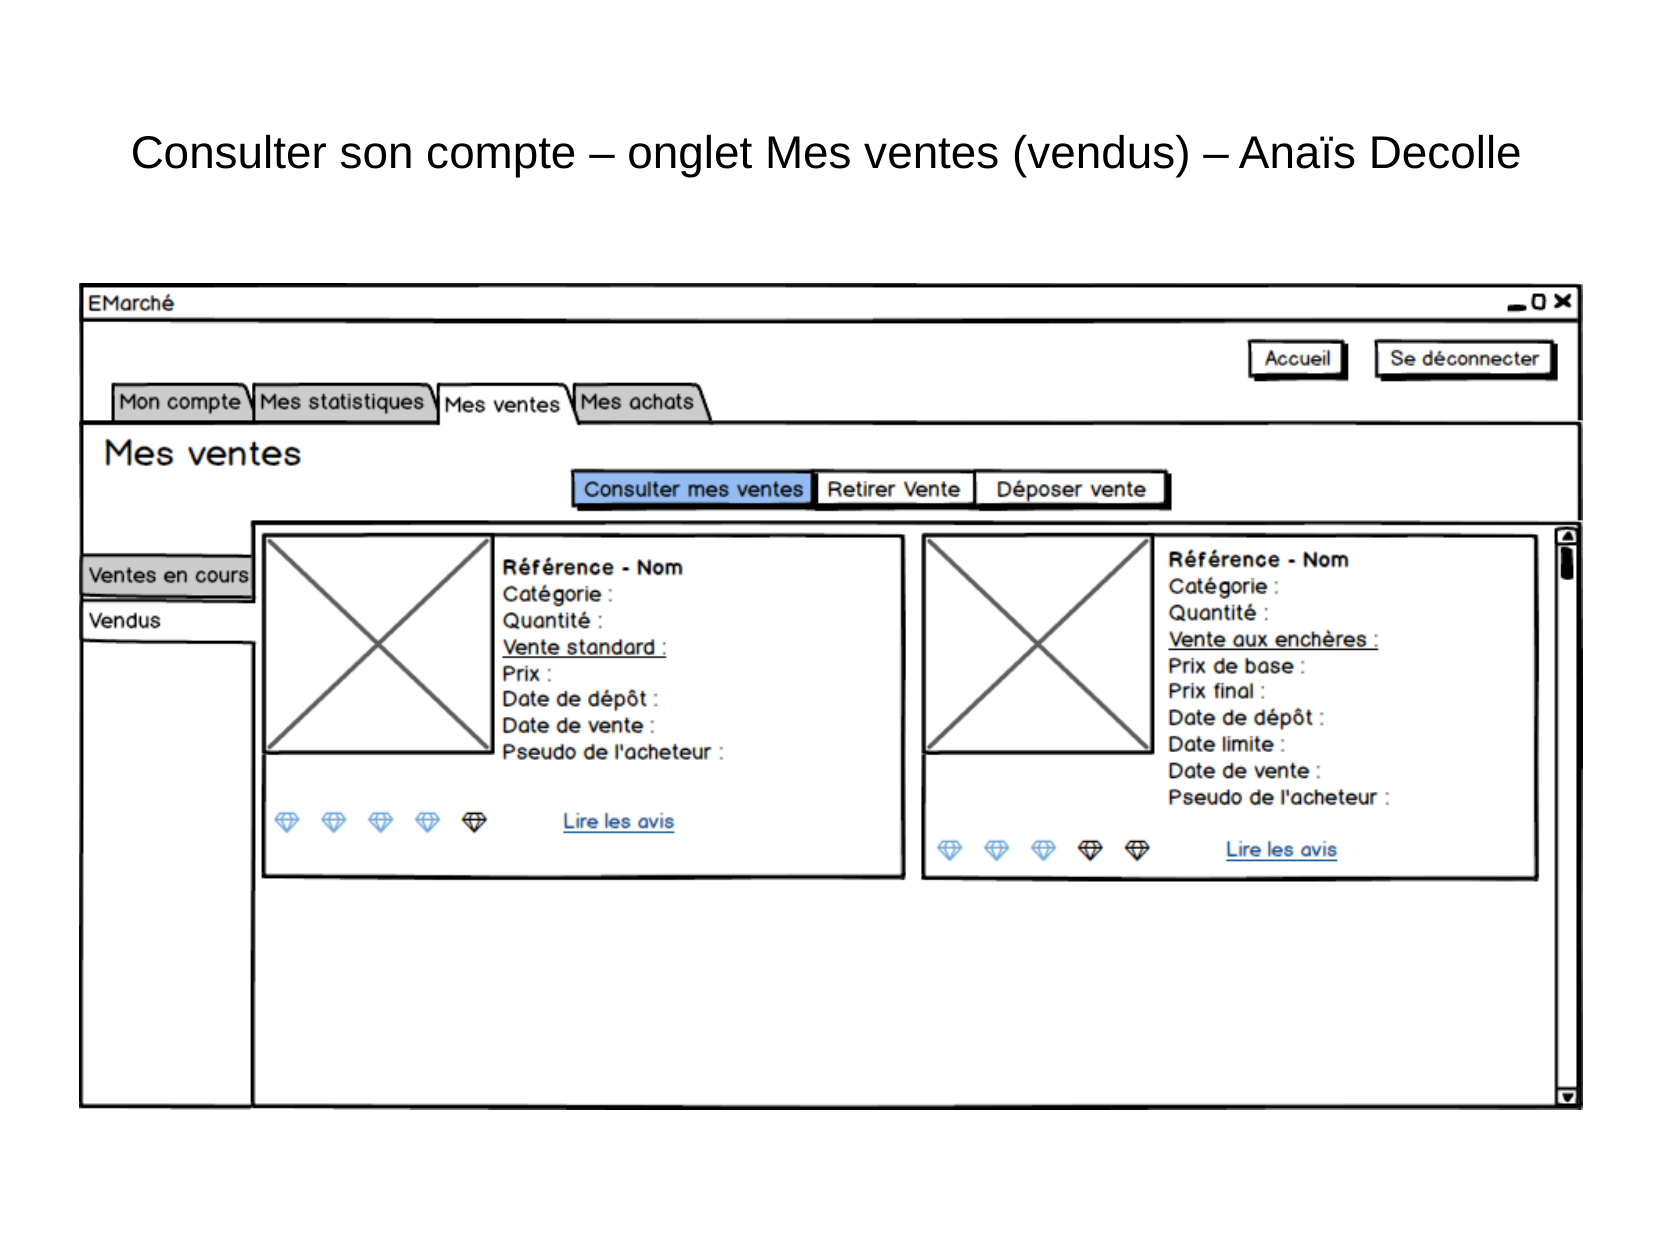

# Consulter son compte – onglet Mes ventes (vendus) – Anaïs Decolle